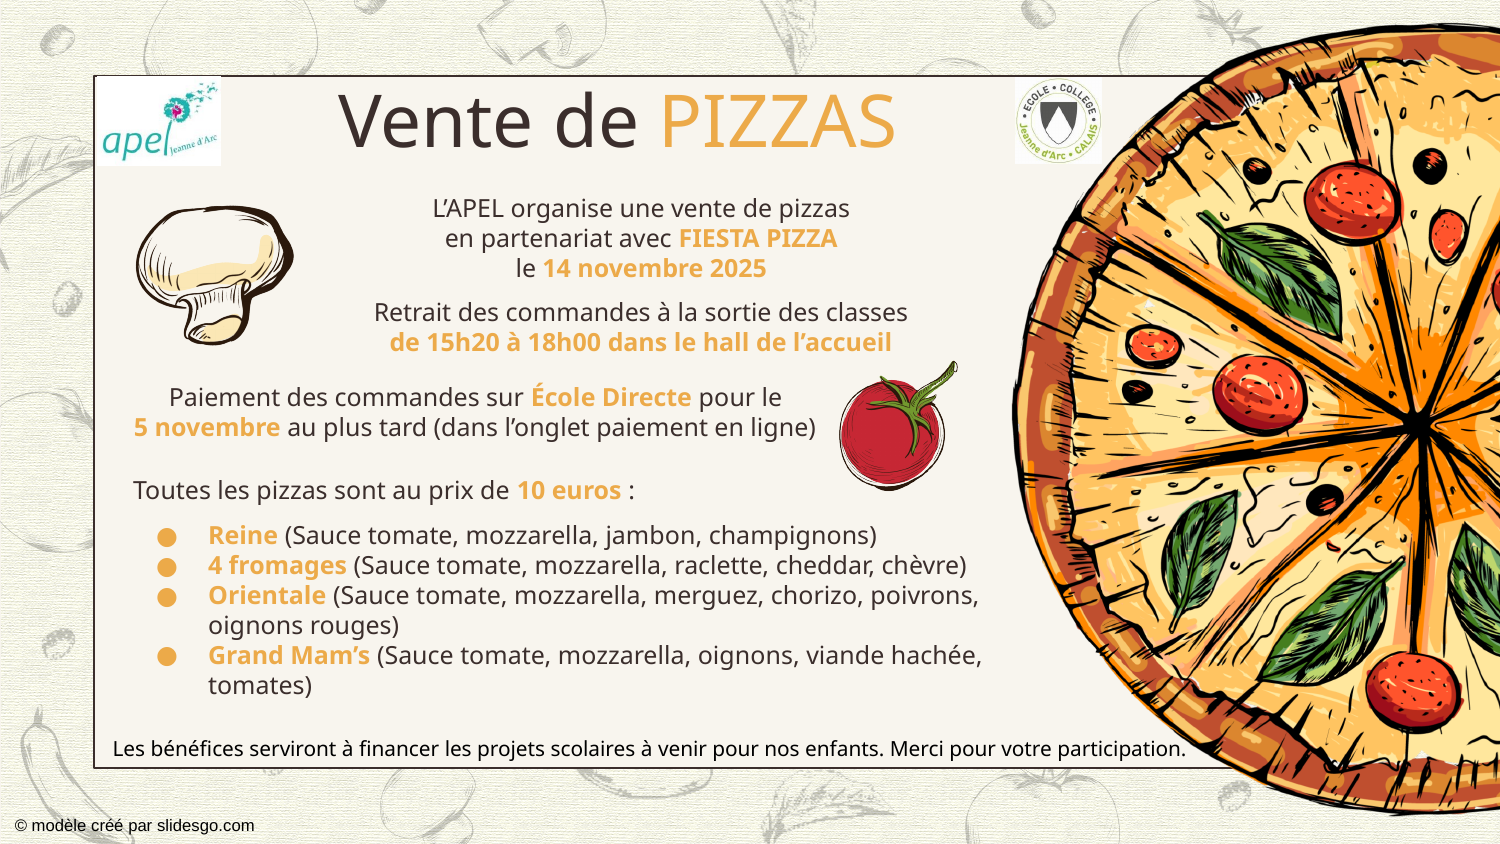

Vente de PIZZAS
# www.slidesgo.e
L’APEL organise une vente de pizzas
en partenariat avec FIESTA PIZZA
le 14 novembre 2025
Retrait des commandes à la sortie des classes
de 15h20 à 18h00 dans le hall de l’accueil
Paiement des commandes sur École Directe pour le
5 novembre au plus tard (dans l’onglet paiement en ligne)
Toutes les pizzas sont au prix de 10 euros :
Reine (Sauce tomate, mozzarella, jambon, champignons)
4 fromages (Sauce tomate, mozzarella, raclette, cheddar, chèvre)
Orientale (Sauce tomate, mozzarella, merguez, chorizo, poivrons, oignons rouges)
Grand Mam’s (Sauce tomate, mozzarella, oignons, viande hachée, tomates)
Les bénéfices serviront à financer les projets scolaires à venir pour nos enfants. Merci pour votre participation.
© modèle créé par slidesgo.com